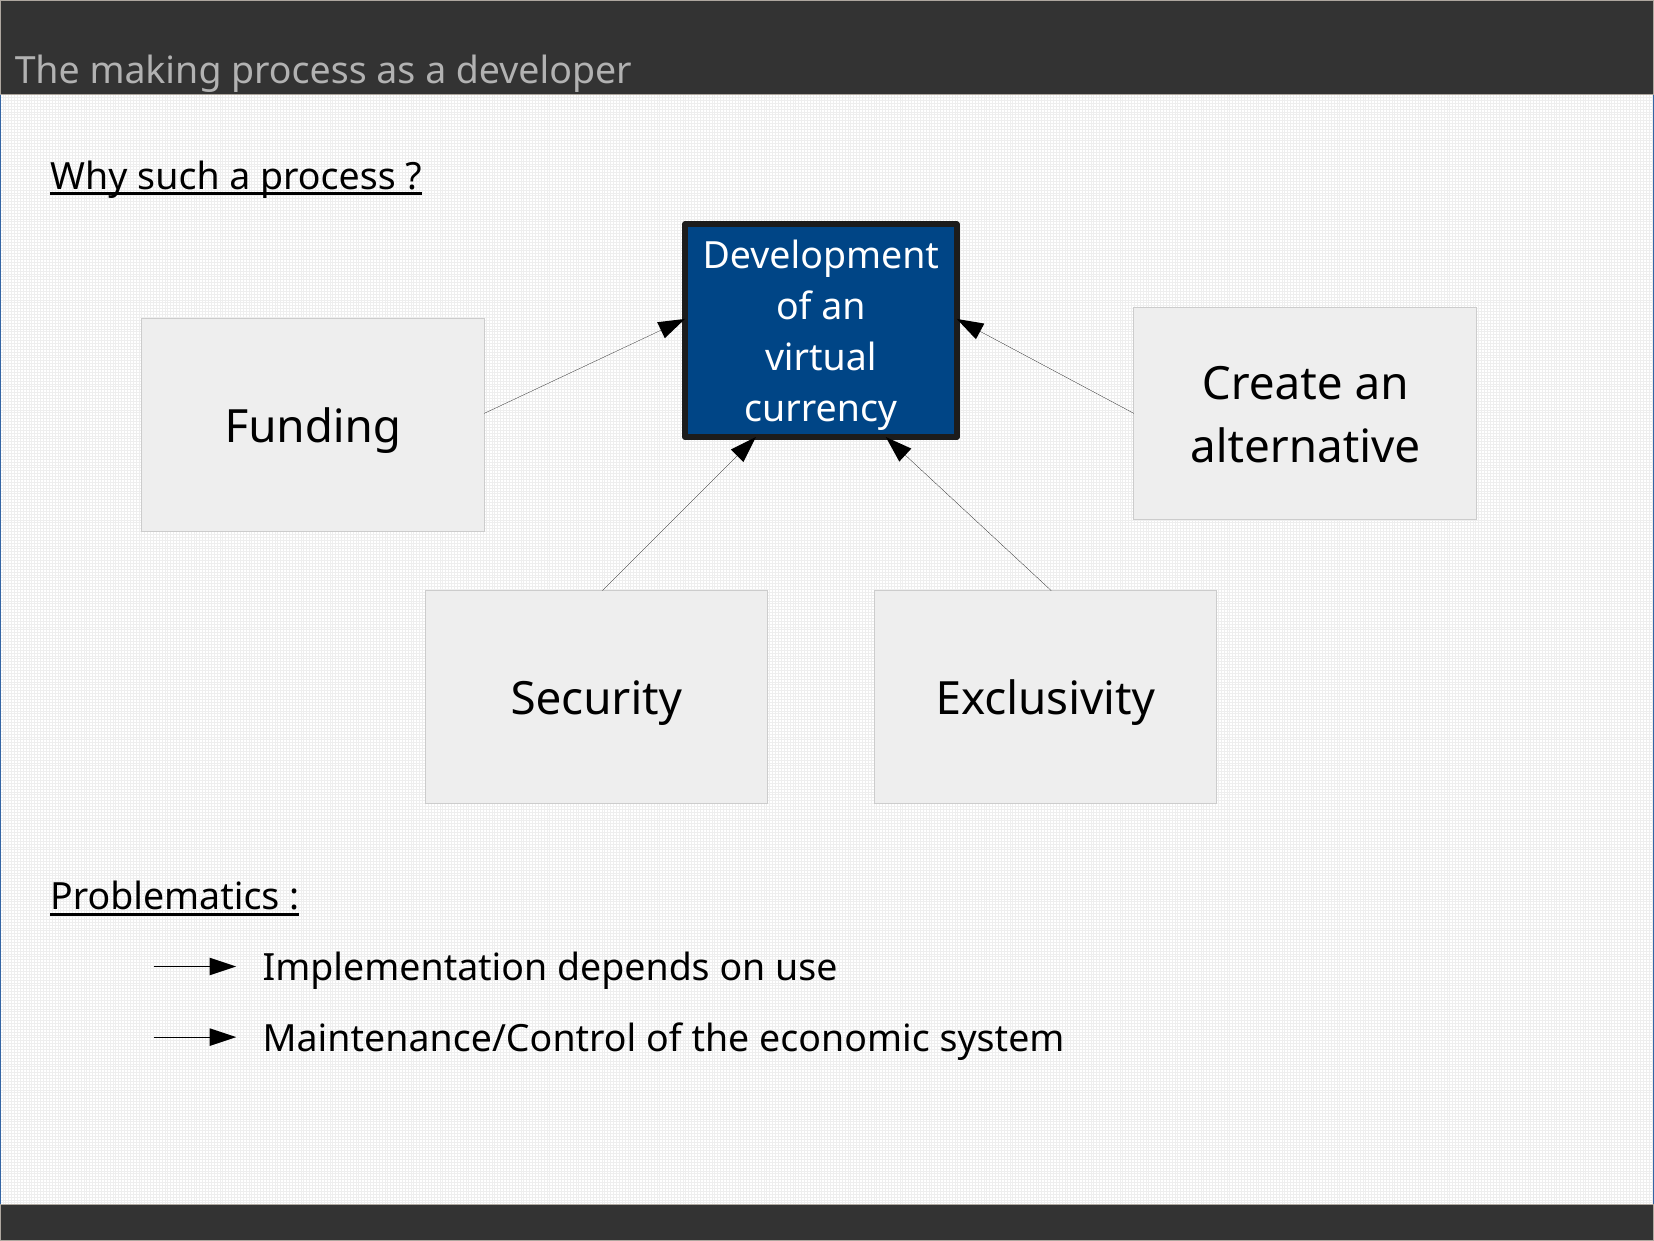

The making process as a developer
Why such a process ?
Development
of an
virtual
currency
Create an
alternative
Funding
Security
Exclusivity
Problematics :
Implementation depends on use
Maintenance/Control of the economic system